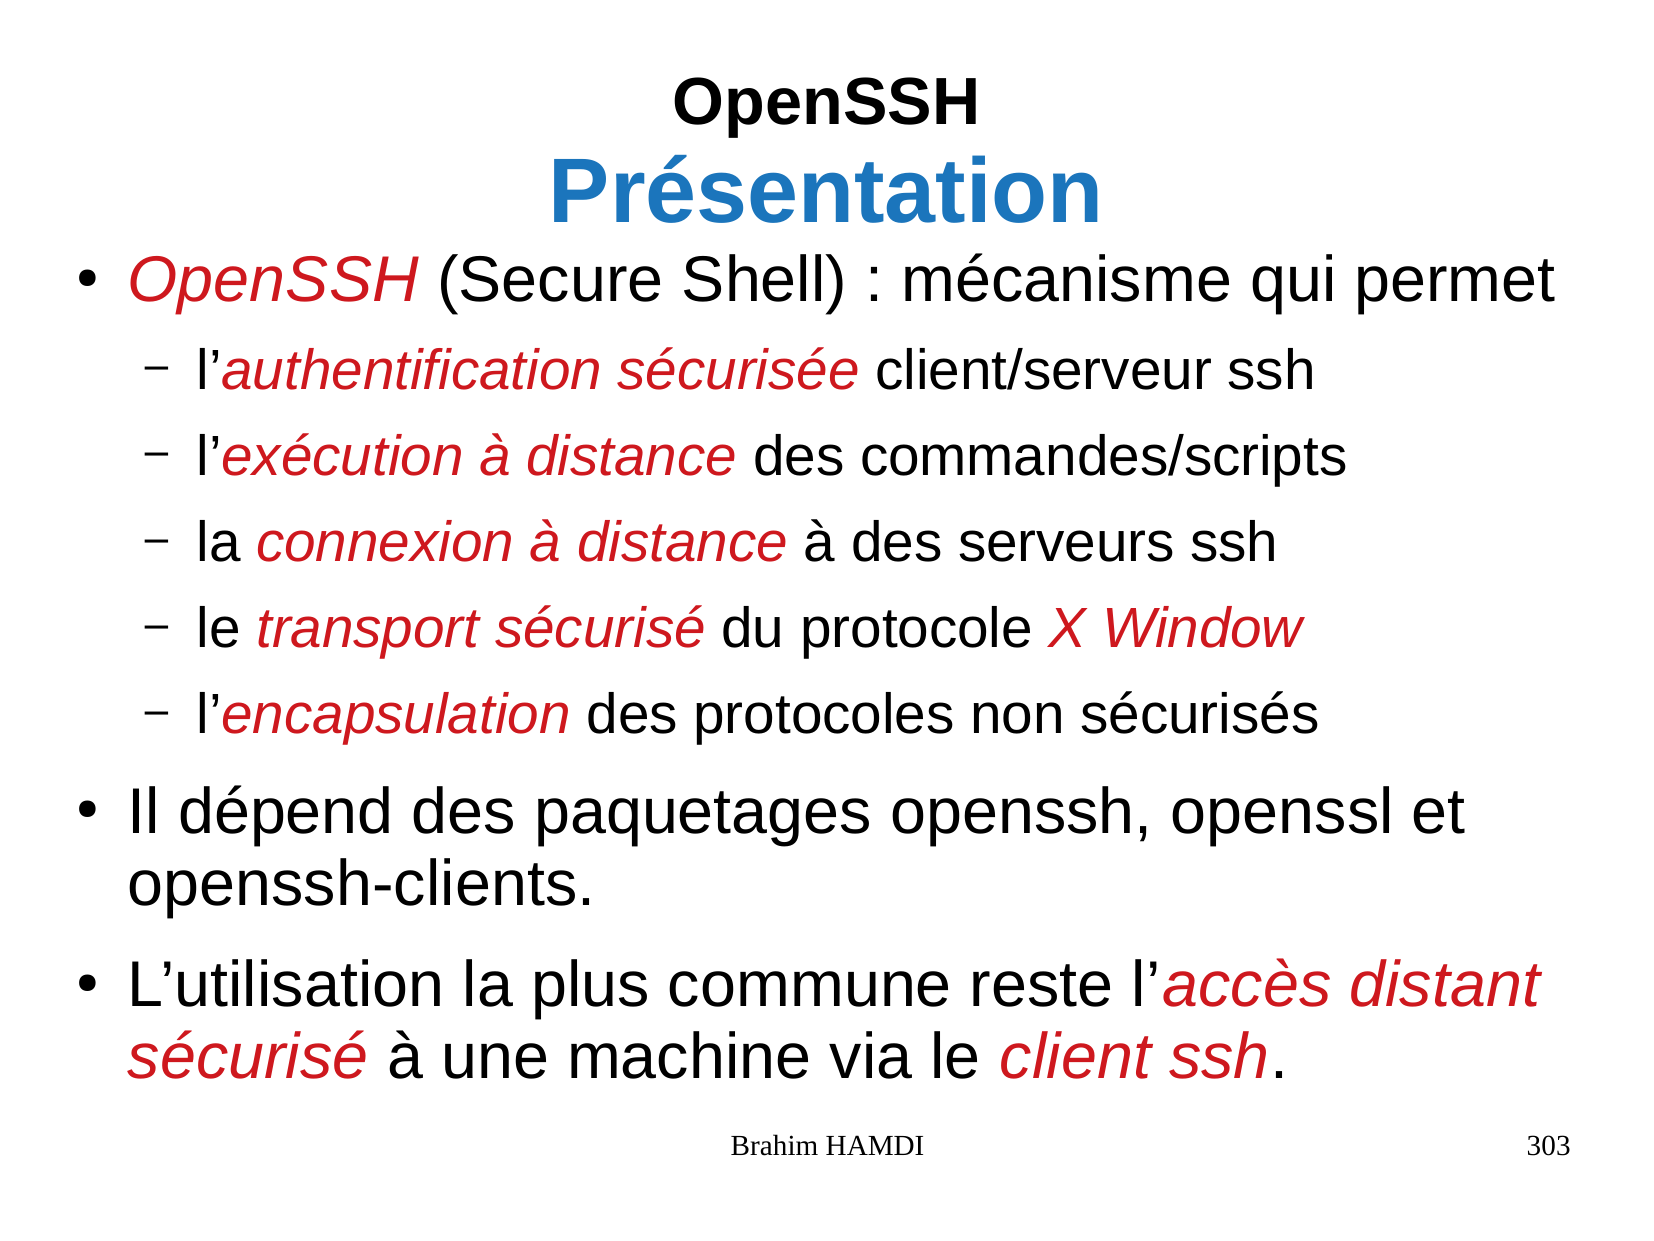

# OpenSSH Présentation
OpenSSH (Secure Shell) : mécanisme qui permet
l’authentification sécurisée client/serveur ssh
l’exécution à distance des commandes/scripts
la connexion à distance à des serveurs ssh
le transport sécurisé du protocole X Window
l’encapsulation des protocoles non sécurisés
Il dépend des paquetages openssh, openssl et openssh-clients.
L’utilisation la plus commune reste l’accès distant sécurisé à une machine via le client ssh.
Brahim HAMDI
303